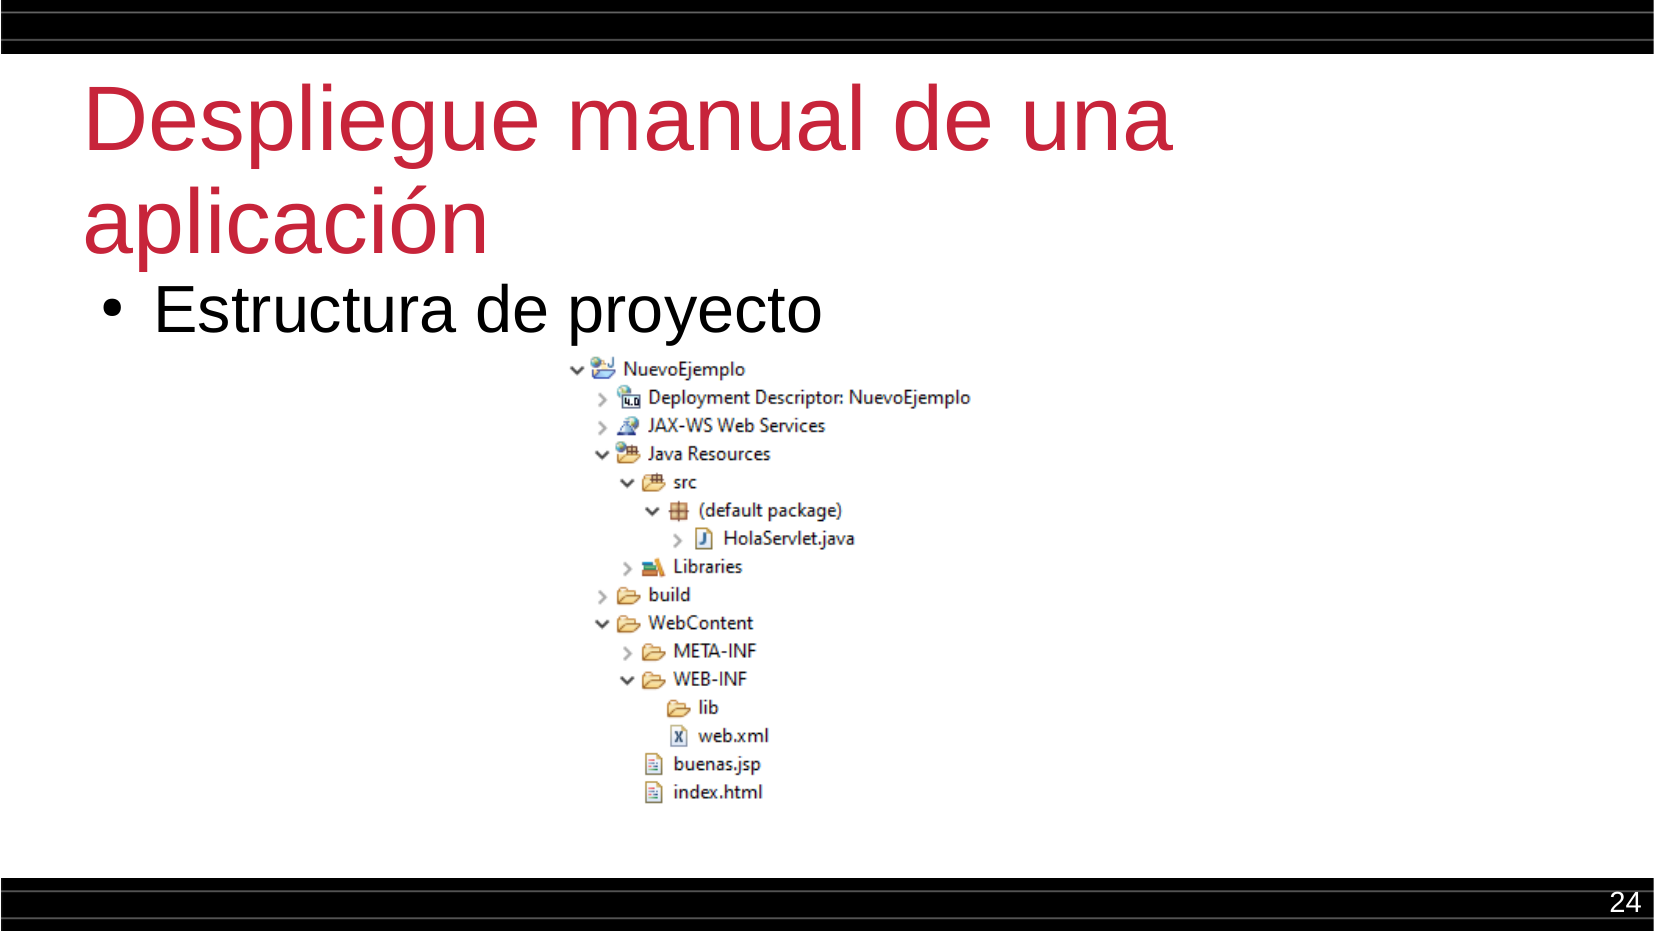

# Despliegue manual de una aplicación
Estructura de proyecto